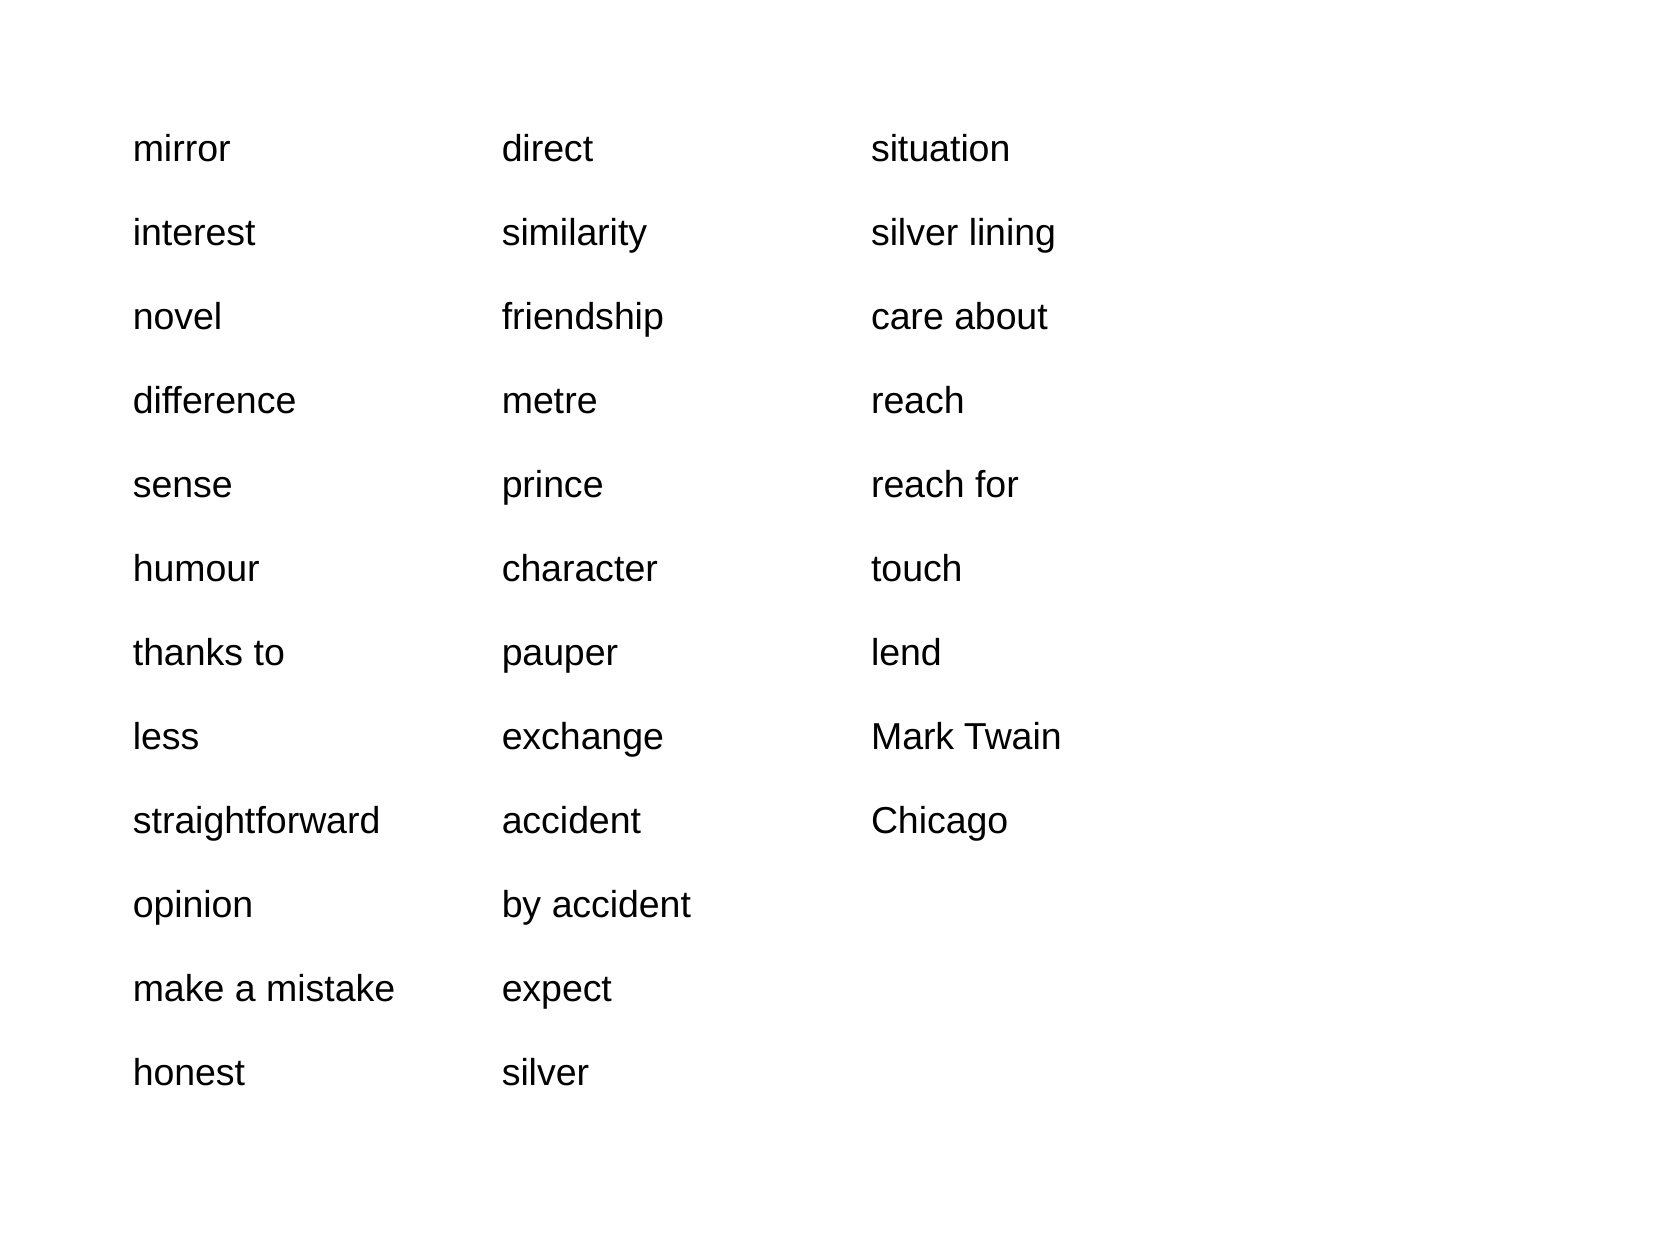

mirror				direct				situation
interest				similarity				silver lining
novel				friendship			care about
difference			metre				reach
sense				prince				reach for
humour				character			touch
thanks to			pauper				lend
less					exchange			Mark Twain
straightforward		accident				Chicago
opinion				by accident
make a mistake		expect
honest				silver